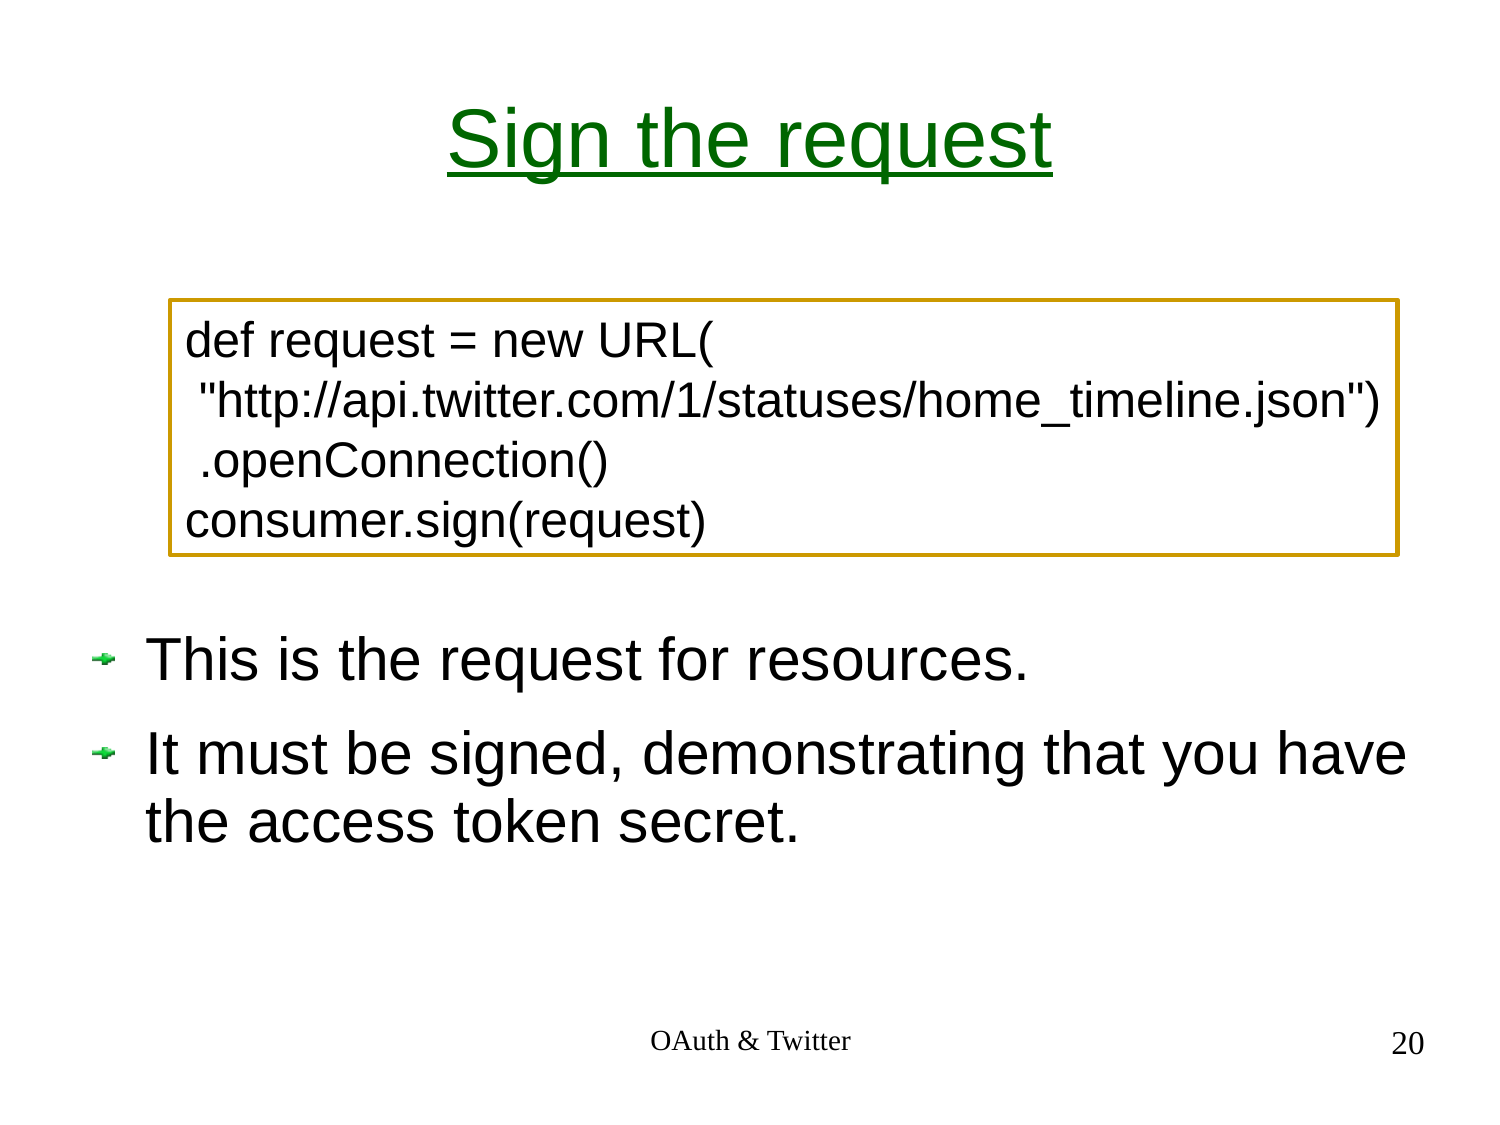

# Sign the request
def request = new URL(
 "http://api.twitter.com/1/statuses/home_timeline.json")
 .openConnection()
consumer.sign(request)
This is the request for resources.
It must be signed, demonstrating that you have the access token secret.
OAuth & Twitter
20